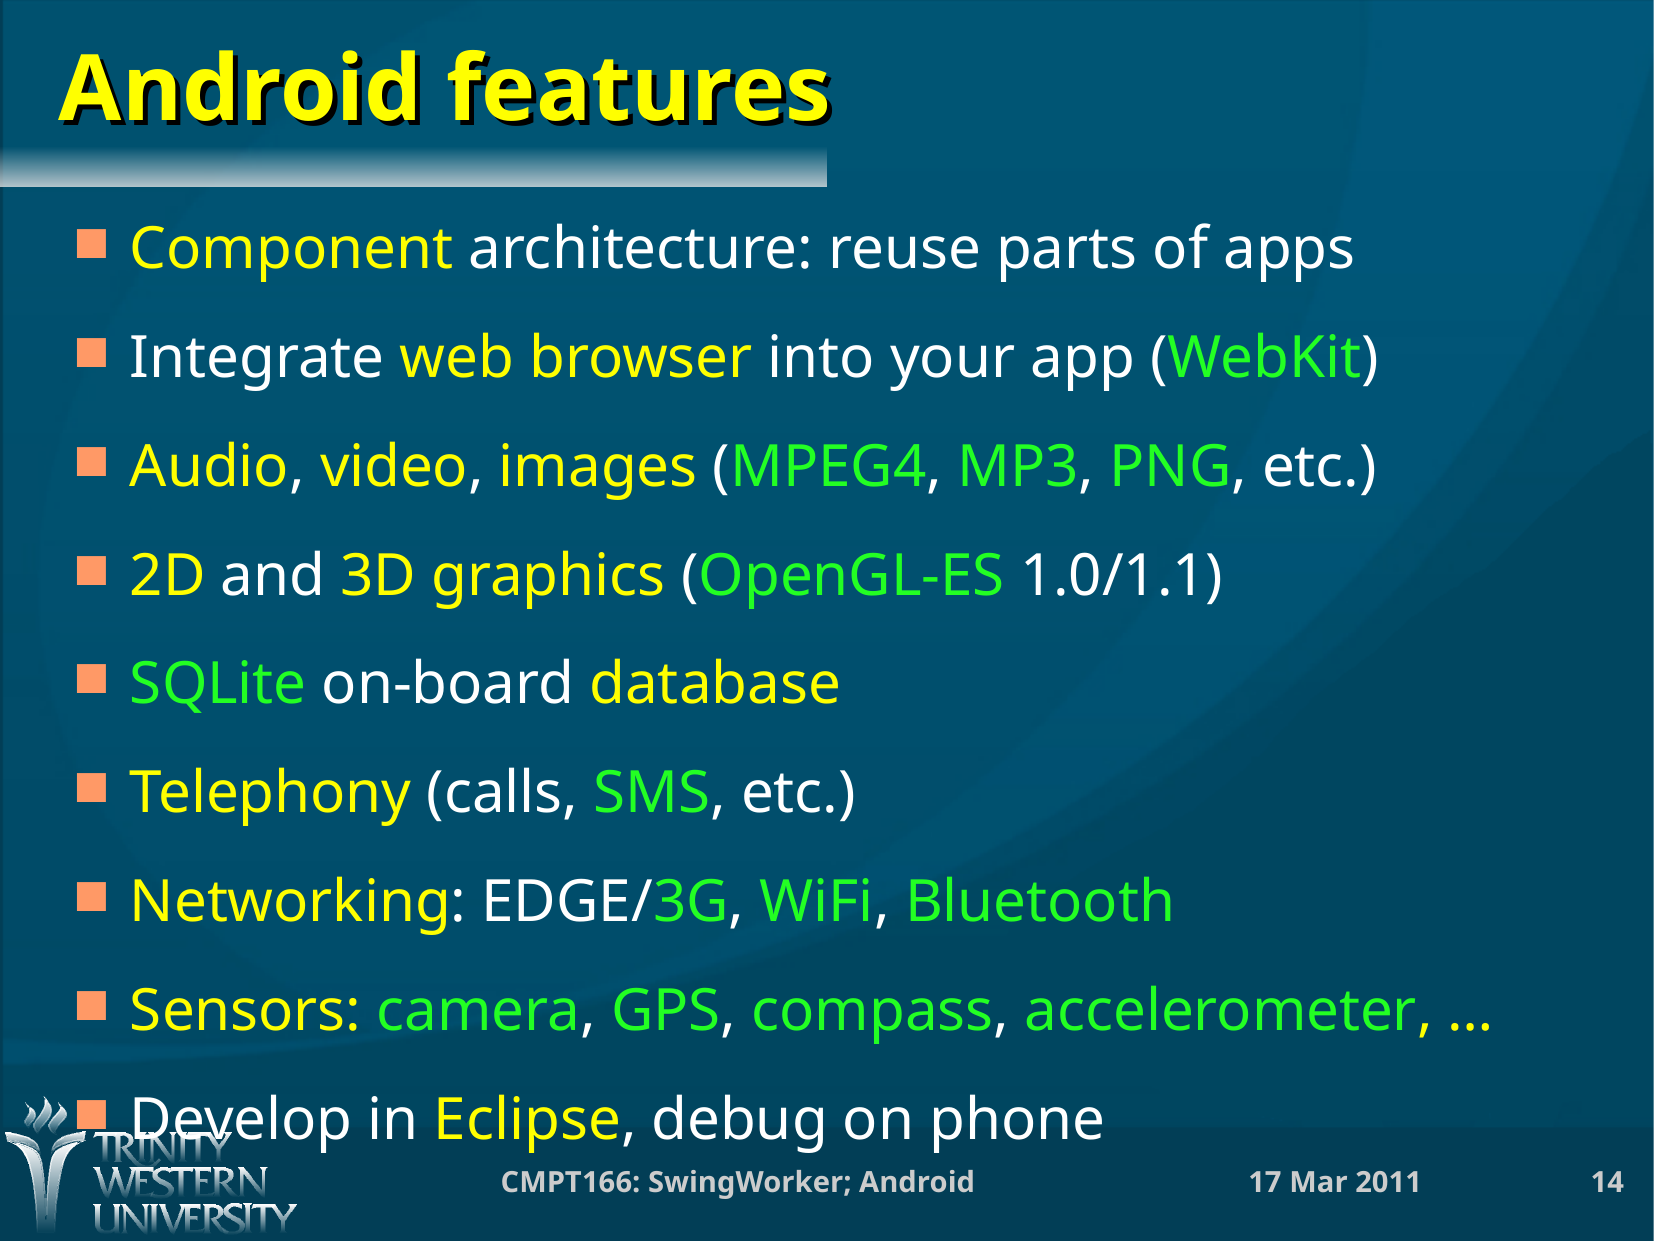

# Android features
Component architecture: reuse parts of apps
Integrate web browser into your app (WebKit)
Audio, video, images (MPEG4, MP3, PNG, etc.)
2D and 3D graphics (OpenGL-ES 1.0/1.1)
SQLite on-board database
Telephony (calls, SMS, etc.)
Networking: EDGE/3G, WiFi, Bluetooth
Sensors: camera, GPS, compass, accelerometer, …
Develop in Eclipse, debug on phone
CMPT166: SwingWorker; Android
17 Mar 2011
14